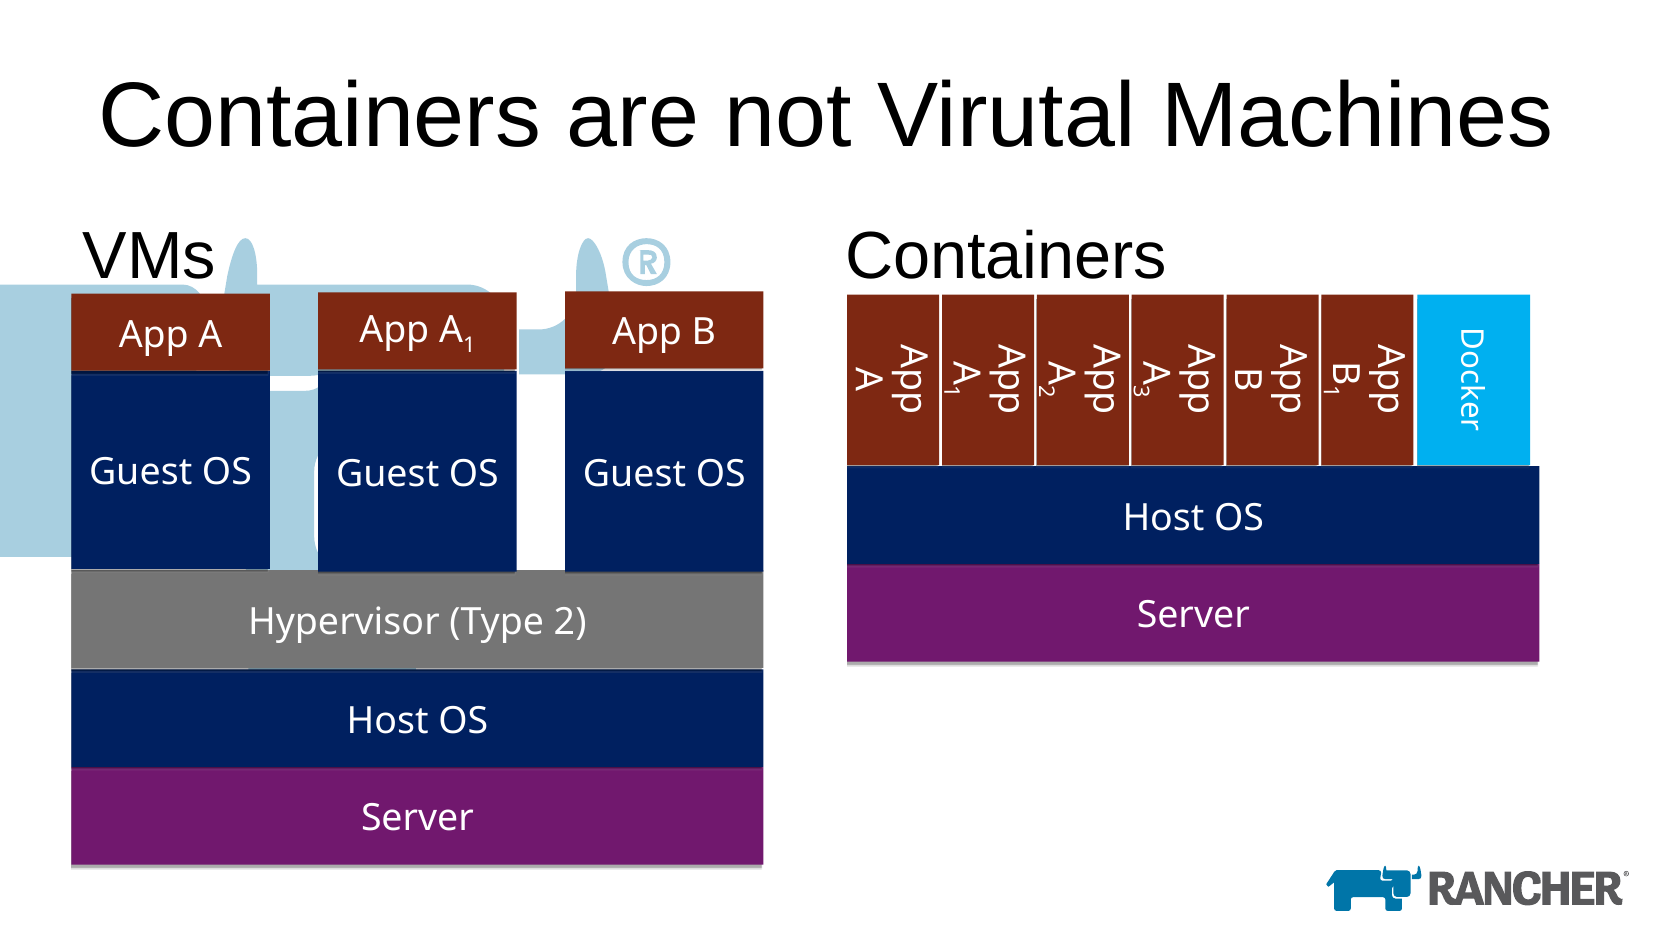

# Containers are not Virutal Machines
VMs
Containers
App B
App A1
App A
App A
App A1
App A2
App A3
App B
App B1
Docker
Guest OS
Guest OS
Guest OS
Host OS
Server
Hypervisor (Type 2)
Host OS
Server